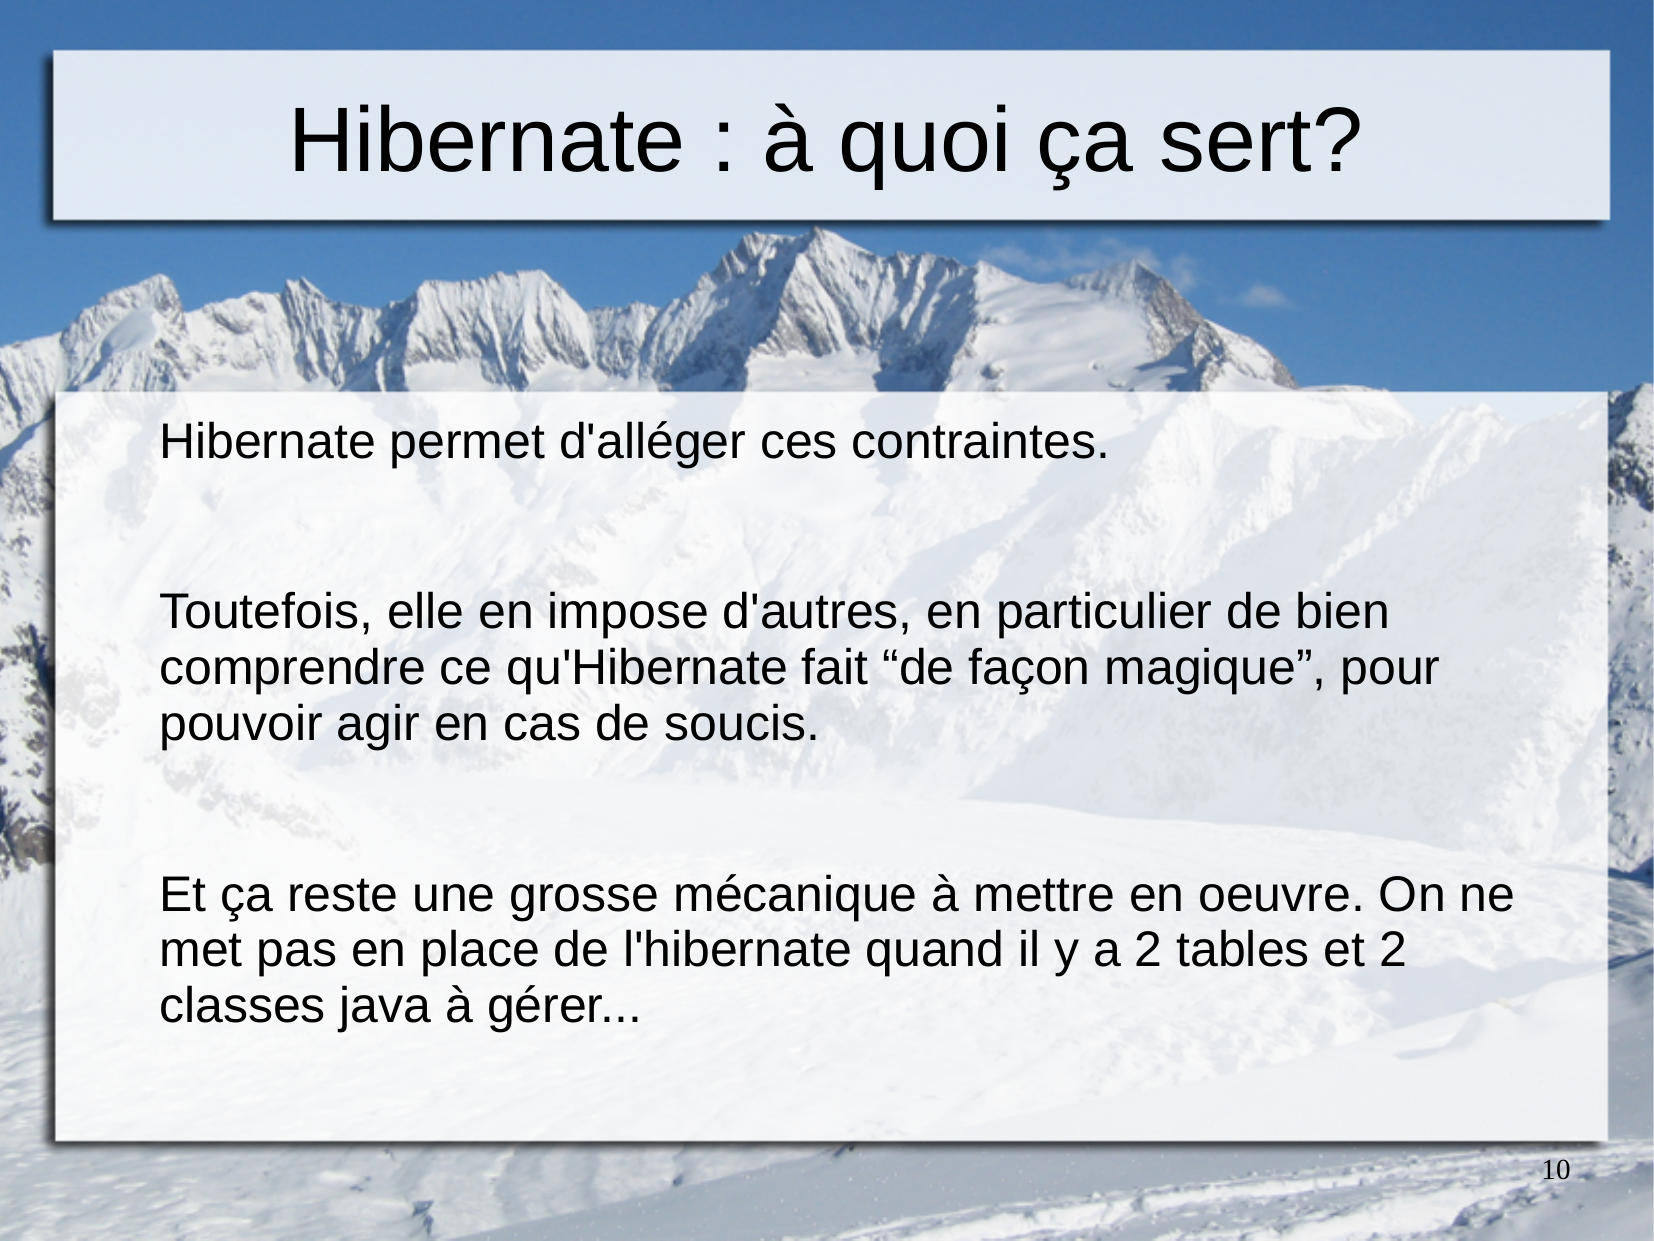

# Hibernate : à quoi ça sert?
Hibernate permet d'alléger ces contraintes.
Toutefois, elle en impose d'autres, en particulier de bien comprendre ce qu'Hibernate fait “de façon magique”, pour pouvoir agir en cas de soucis.
Et ça reste une grosse mécanique à mettre en oeuvre. On ne met pas en place de l'hibernate quand il y a 2 tables et 2 classes java à gérer...
10